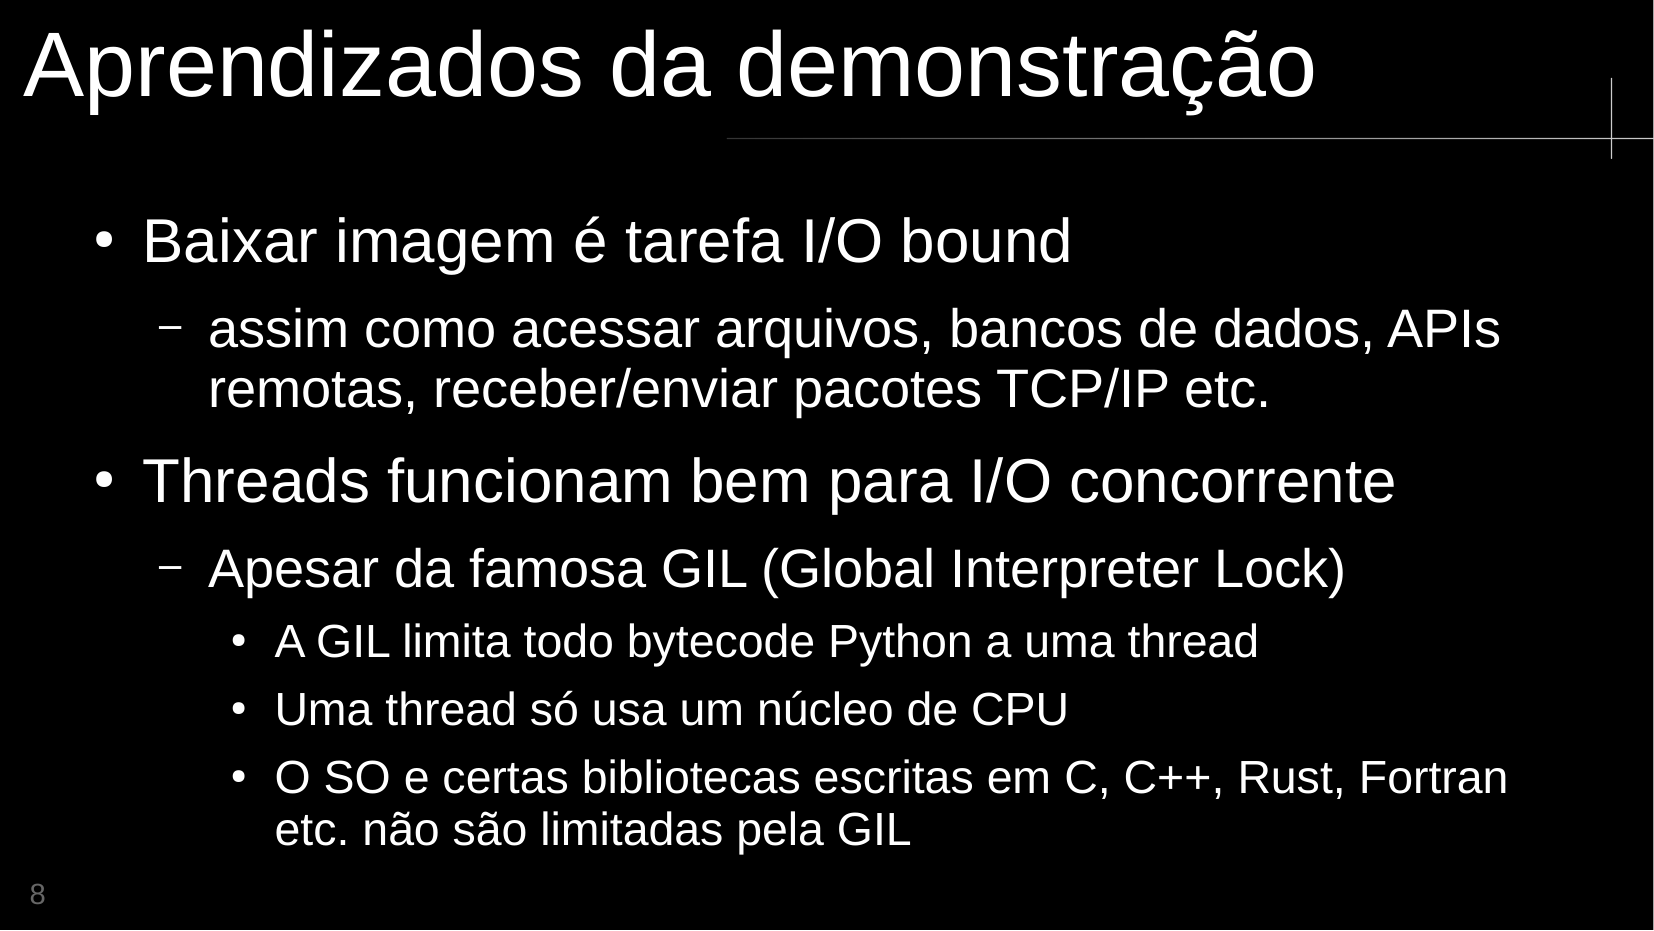

# Aprendizados da demonstração
Baixar imagem é tarefa I/O bound
assim como acessar arquivos, bancos de dados, APIs remotas, receber/enviar pacotes TCP/IP etc.
Threads funcionam bem para I/O concorrente
Apesar da famosa GIL (Global Interpreter Lock)
A GIL limita todo bytecode Python a uma thread
Uma thread só usa um núcleo de CPU
O SO e certas bibliotecas escritas em C, C++, Rust, Fortran etc. não são limitadas pela GIL
8